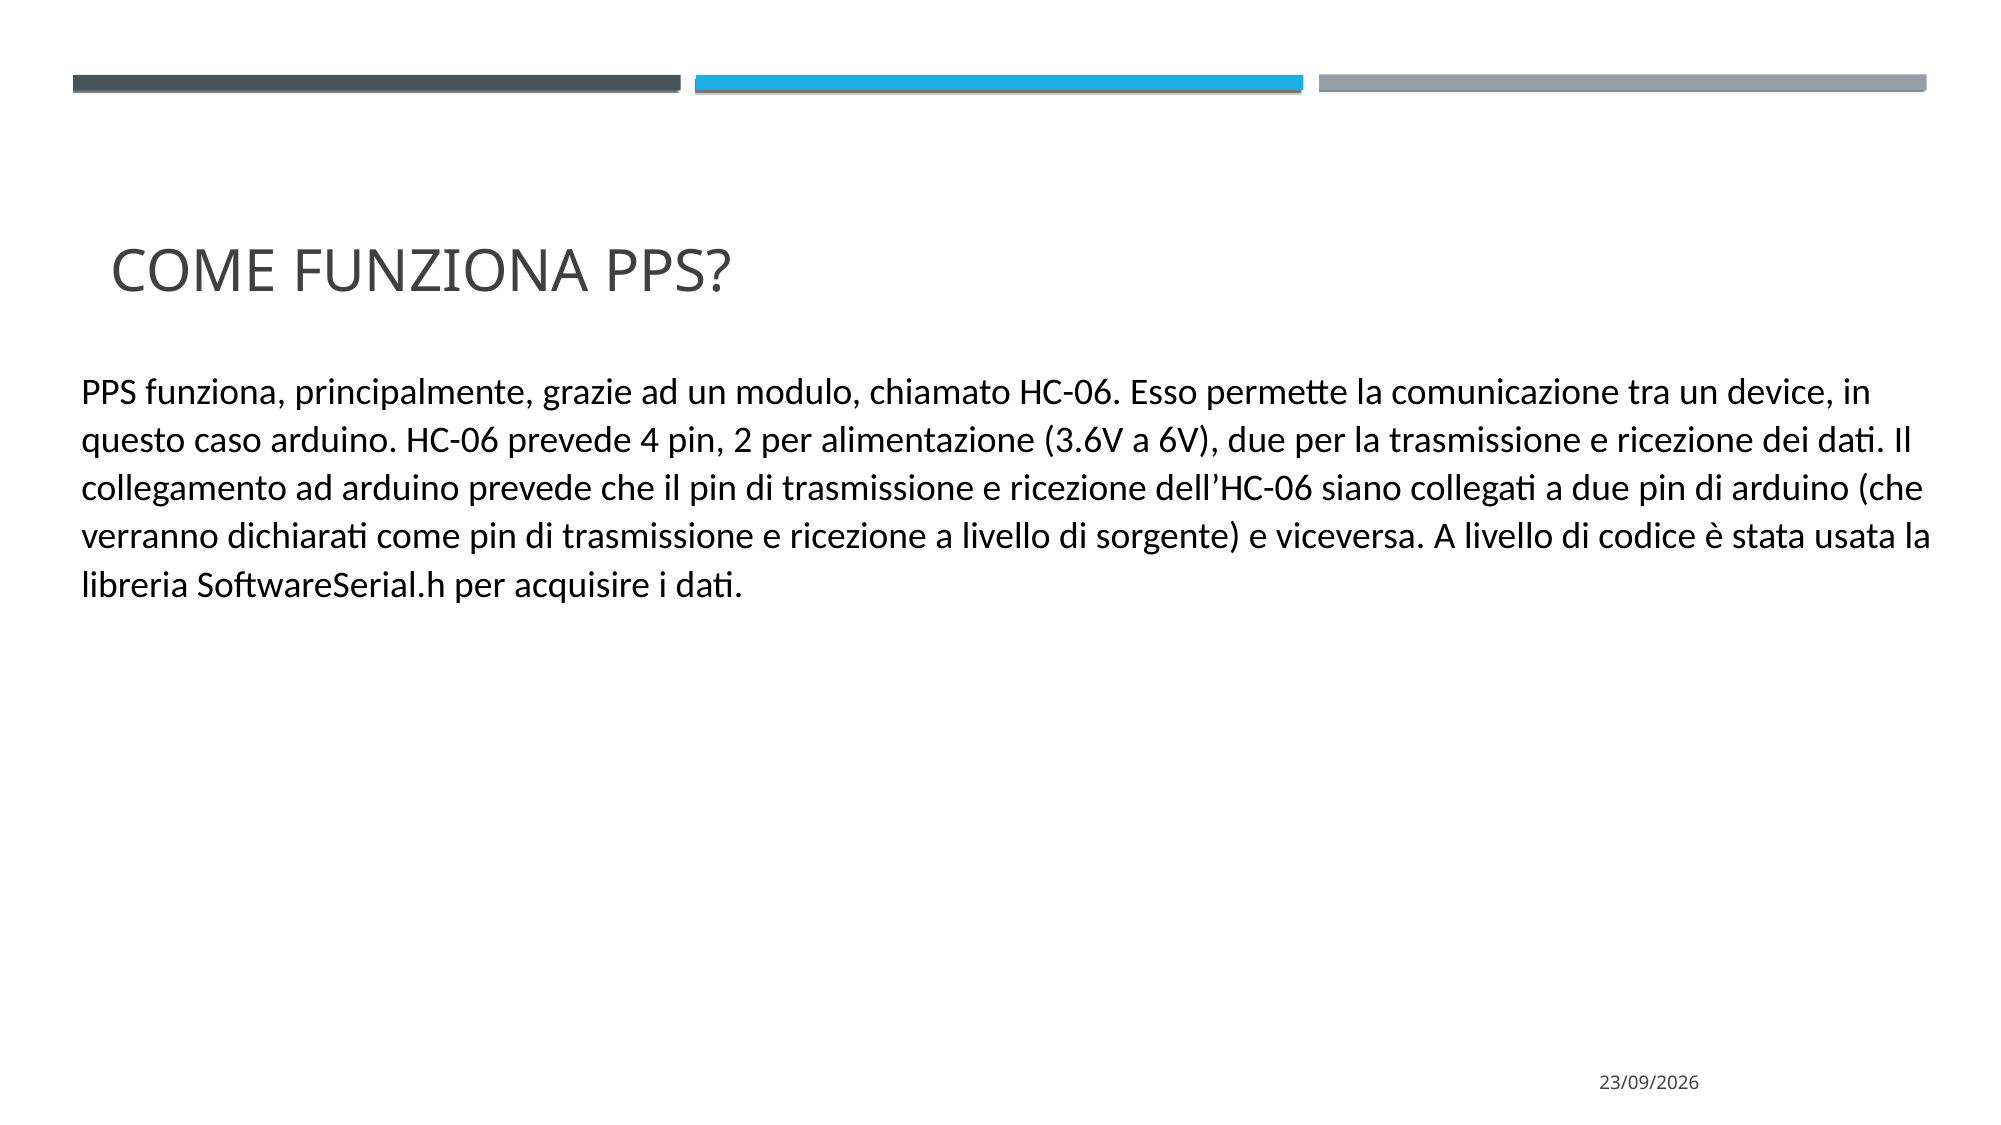

# COME FUNZIONA PPS?
PPS funziona, principalmente, grazie ad un modulo, chiamato HC-06. Esso permette la comunicazione tra un device, in questo caso arduino. HC-06 prevede 4 pin, 2 per alimentazione (3.6V a 6V), due per la trasmissione e ricezione dei dati. Il collegamento ad arduino prevede che il pin di trasmissione e ricezione dell’HC-06 siano collegati a due pin di arduino (che verranno dichiarati come pin di trasmissione e ricezione a livello di sorgente) e viceversa. A livello di codice è stata usata la libreria SoftwareSerial.h per acquisire i dati.